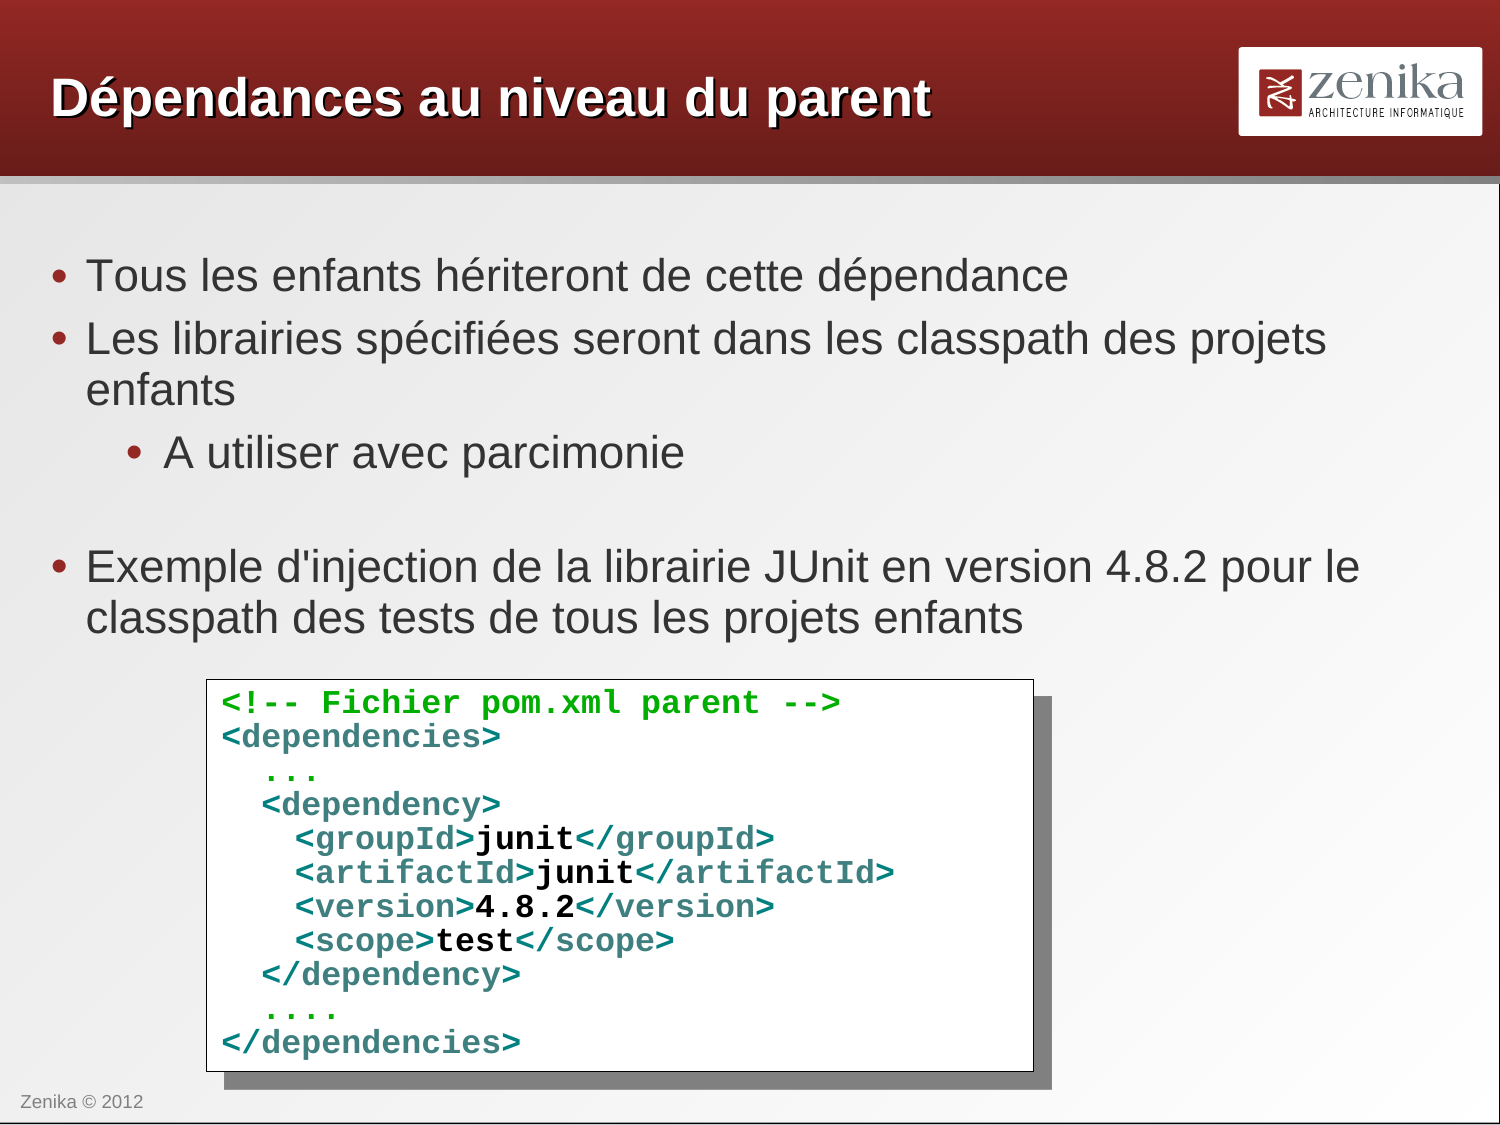

# Dépendances au niveau du parent
Tous les enfants hériteront de cette dépendance
Les librairies spécifiées seront dans les classpath des projets enfants
A utiliser avec parcimonie
Exemple d'injection de la librairie JUnit en version 4.8.2 pour le classpath des tests de tous les projets enfants
<!-- Fichier pom.xml parent -->
<dependencies>
 ...
 <dependency>
	<groupId>junit</groupId>
	<artifactId>junit</artifactId>
	<version>4.8.2</version>
	<scope>test</scope>
 </dependency>
 ....
</dependencies>